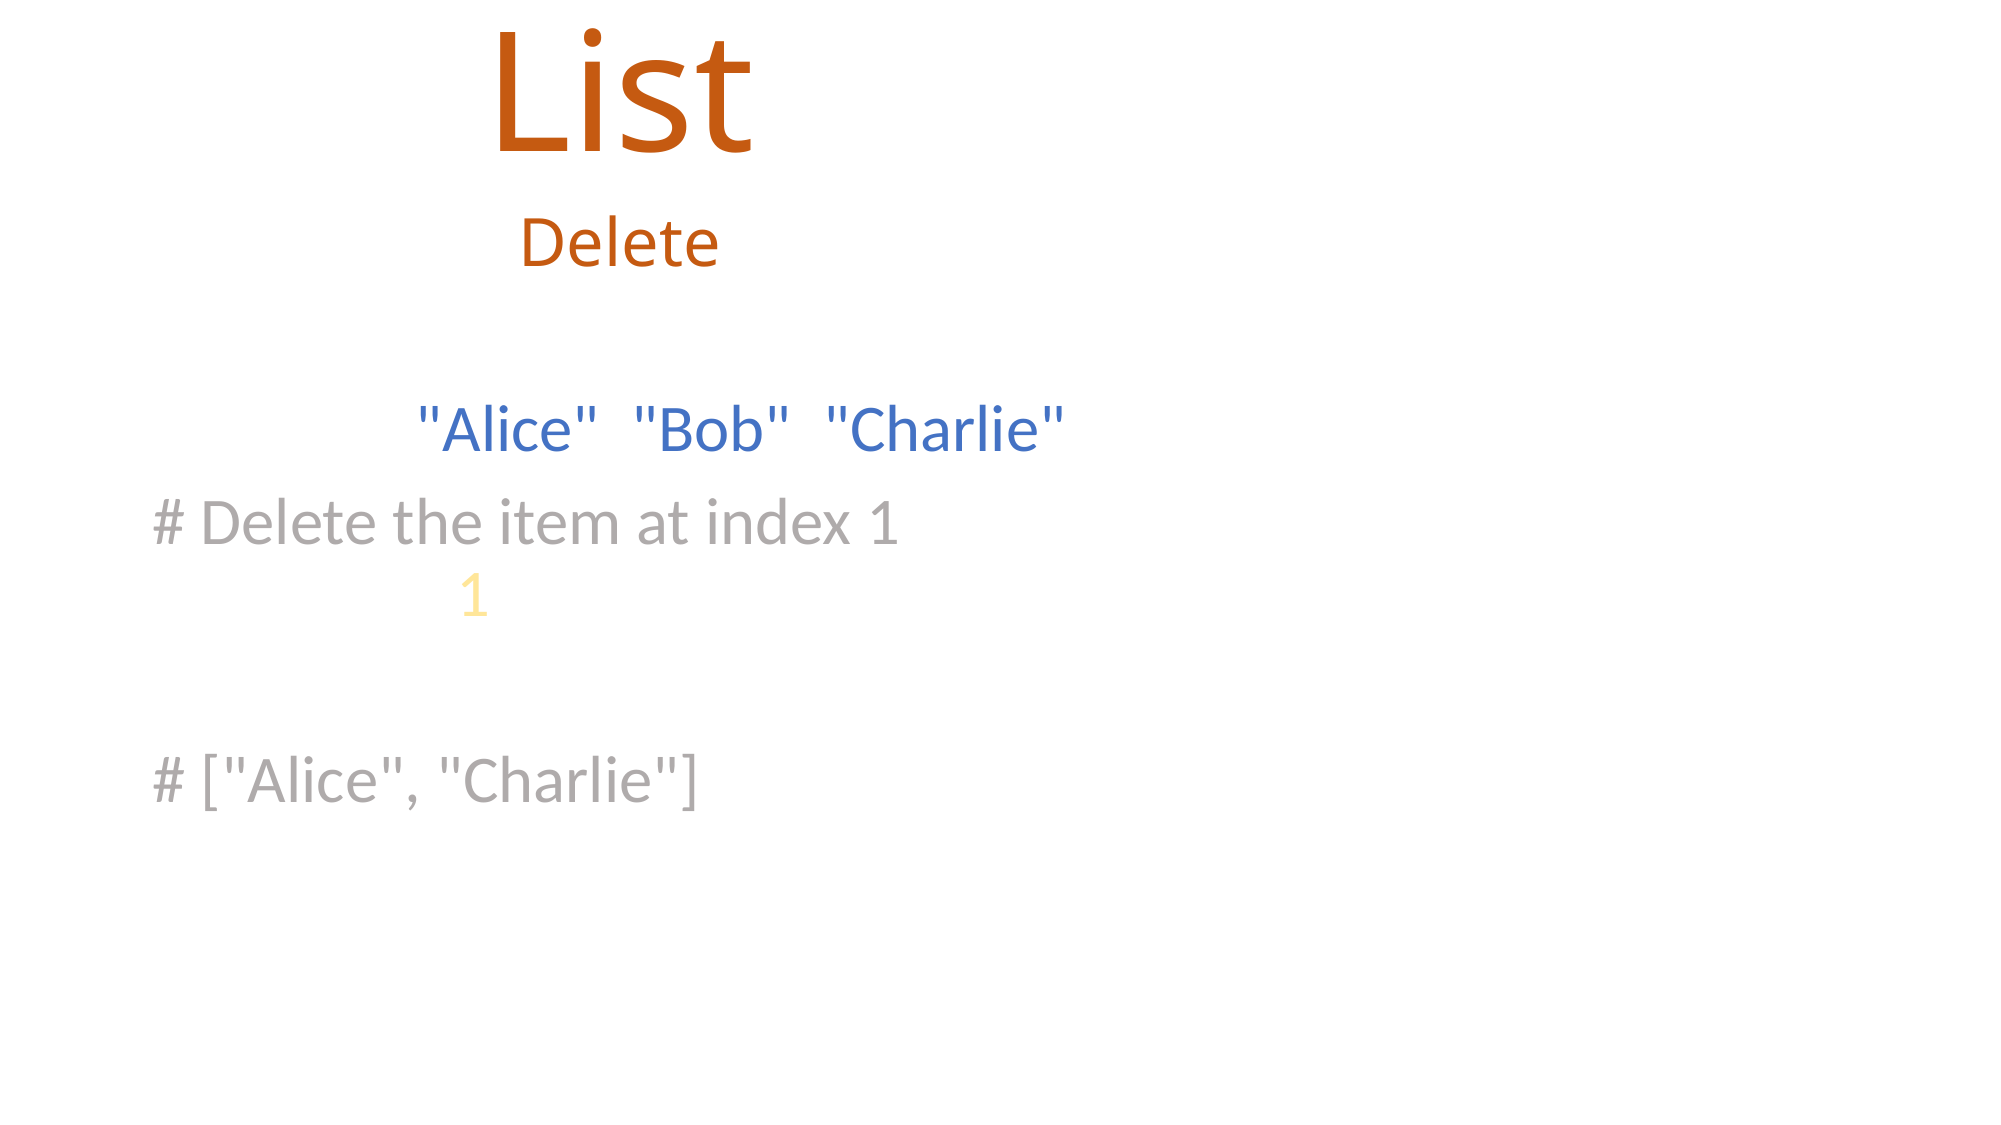

# List
Delete
names = ["Alice", "Bob", "Charlie"]
# Delete the item at index 1 del(names[1])
print(names)
# ["Alice", "Charlie"]